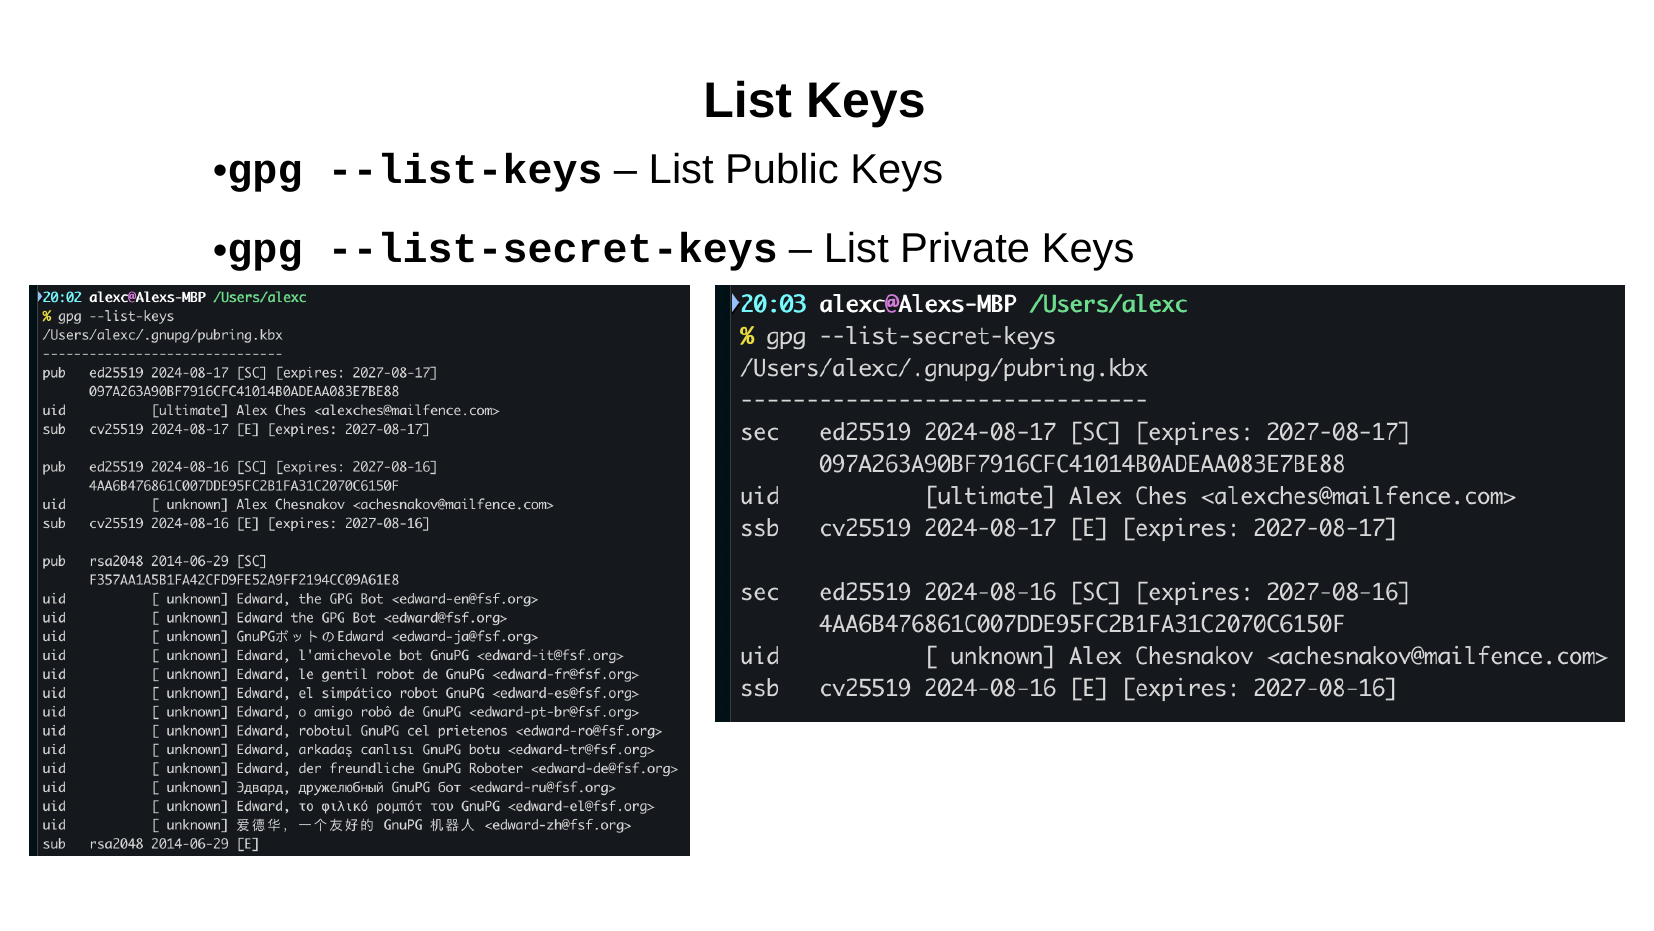

# List Keys
gpg --list-keys – List Public Keys
gpg --list-secret-keys – List Private Keys